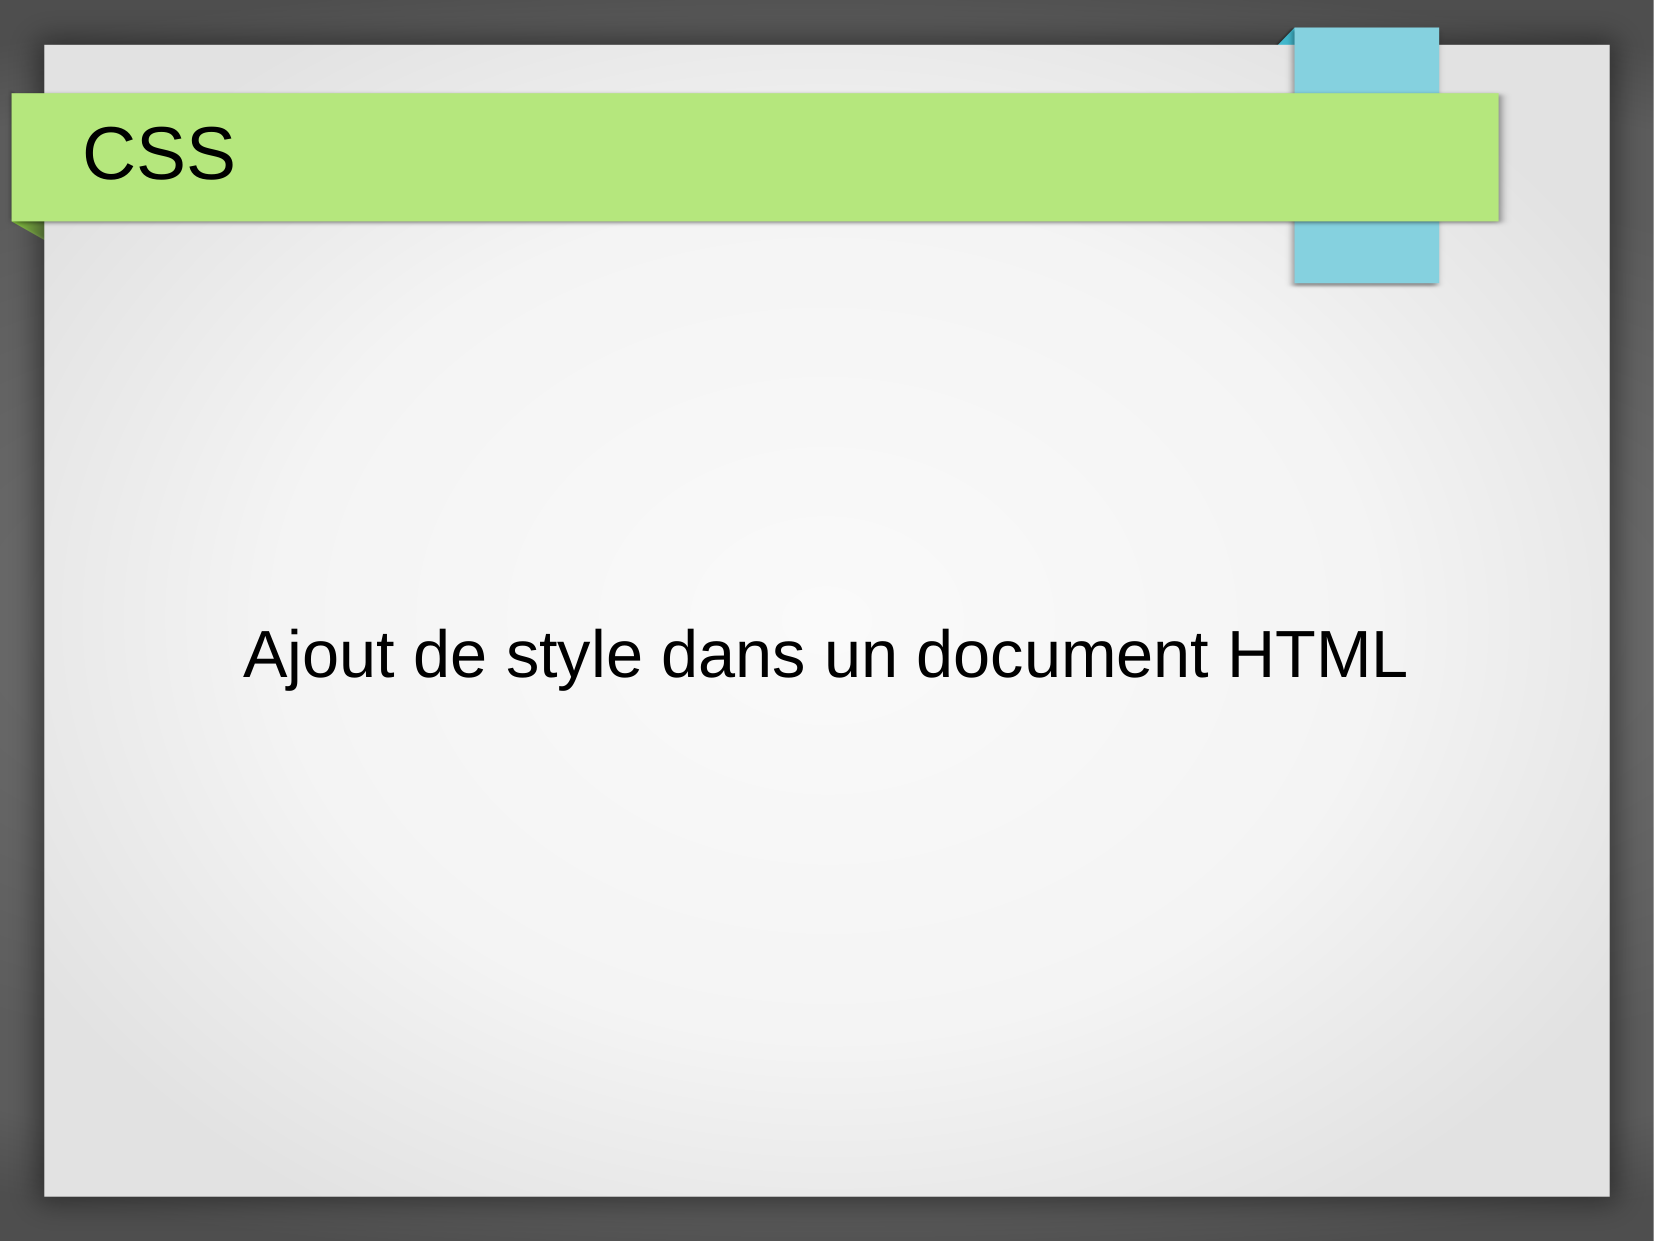

# CSS
Ajout de style dans un document HTML